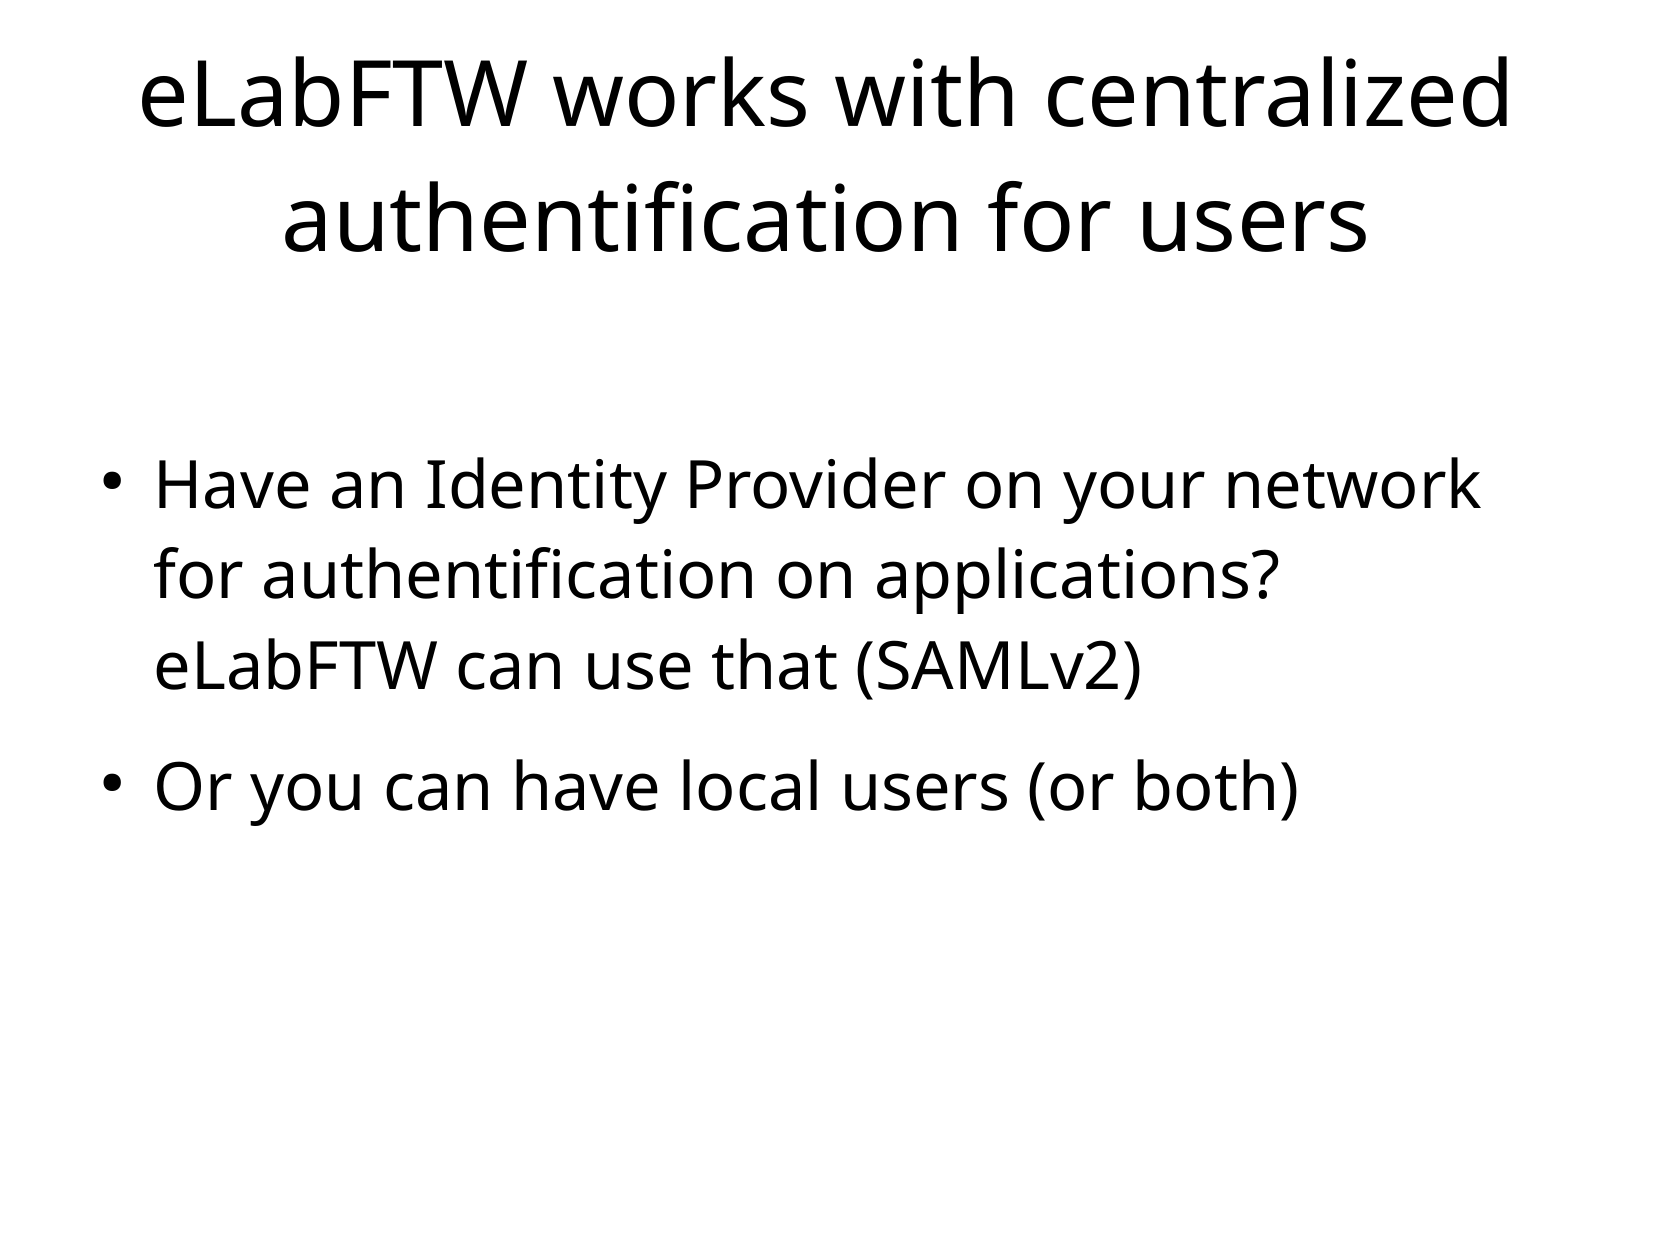

# eLabFTW works with centralized authentification for users
Have an Identity Provider on your network for authentification on applications? eLabFTW can use that (SAMLv2)
Or you can have local users (or both)